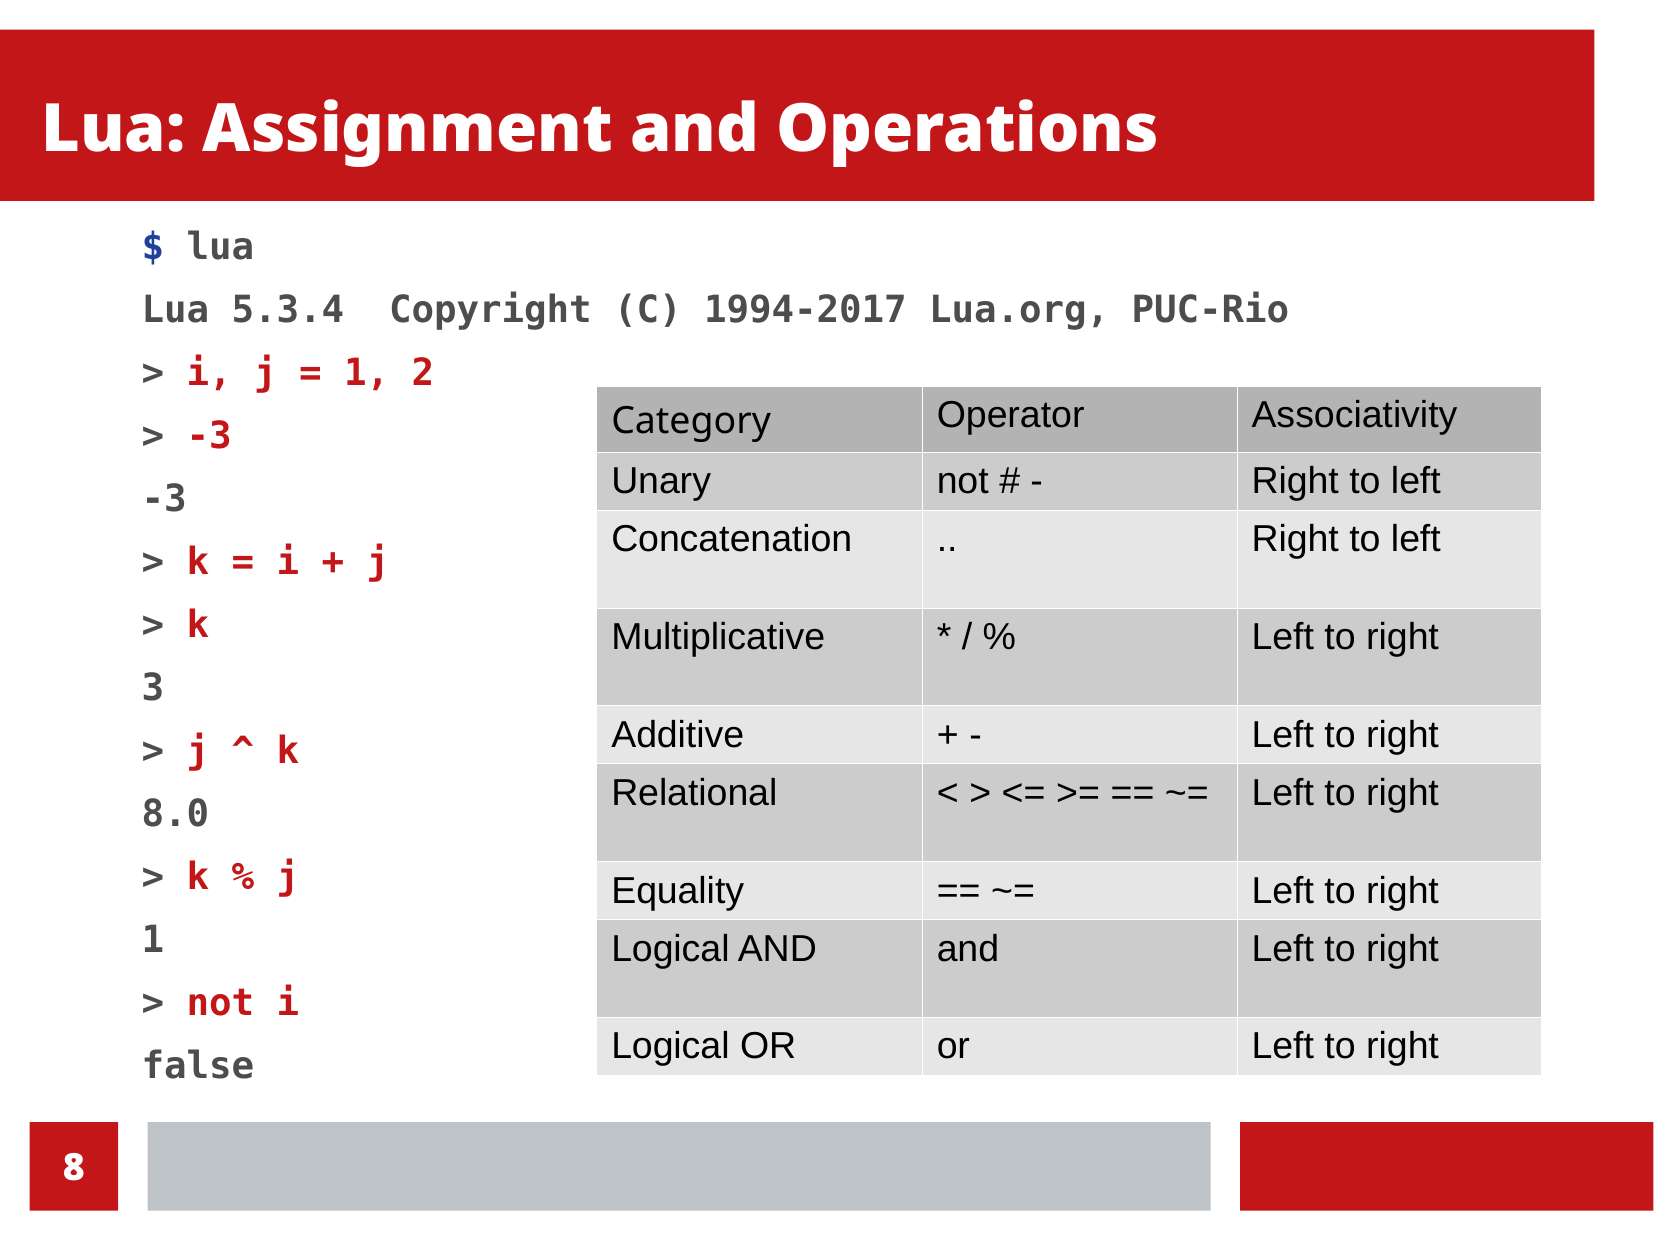

# Lua: Assignment and Operations
$ lua
Lua 5.3.4 Copyright (C) 1994-2017 Lua.org, PUC-Rio
> i, j = 1, 2
> -3
-3
> k = i + j
> k
3
> j ^ k
8.0
> k % j
1
> not i
false
| Category | Operator | Associativity |
| --- | --- | --- |
| Unary | not # - | Right to left |
| Concatenation | .. | Right to left |
| Multiplicative | \* / % | Left to right |
| Additive | + - | Left to right |
| Relational | < > <= >= == ~= | Left to right |
| Equality | == ~= | Left to right |
| Logical AND | and | Left to right |
| Logical OR | or | Left to right |
8